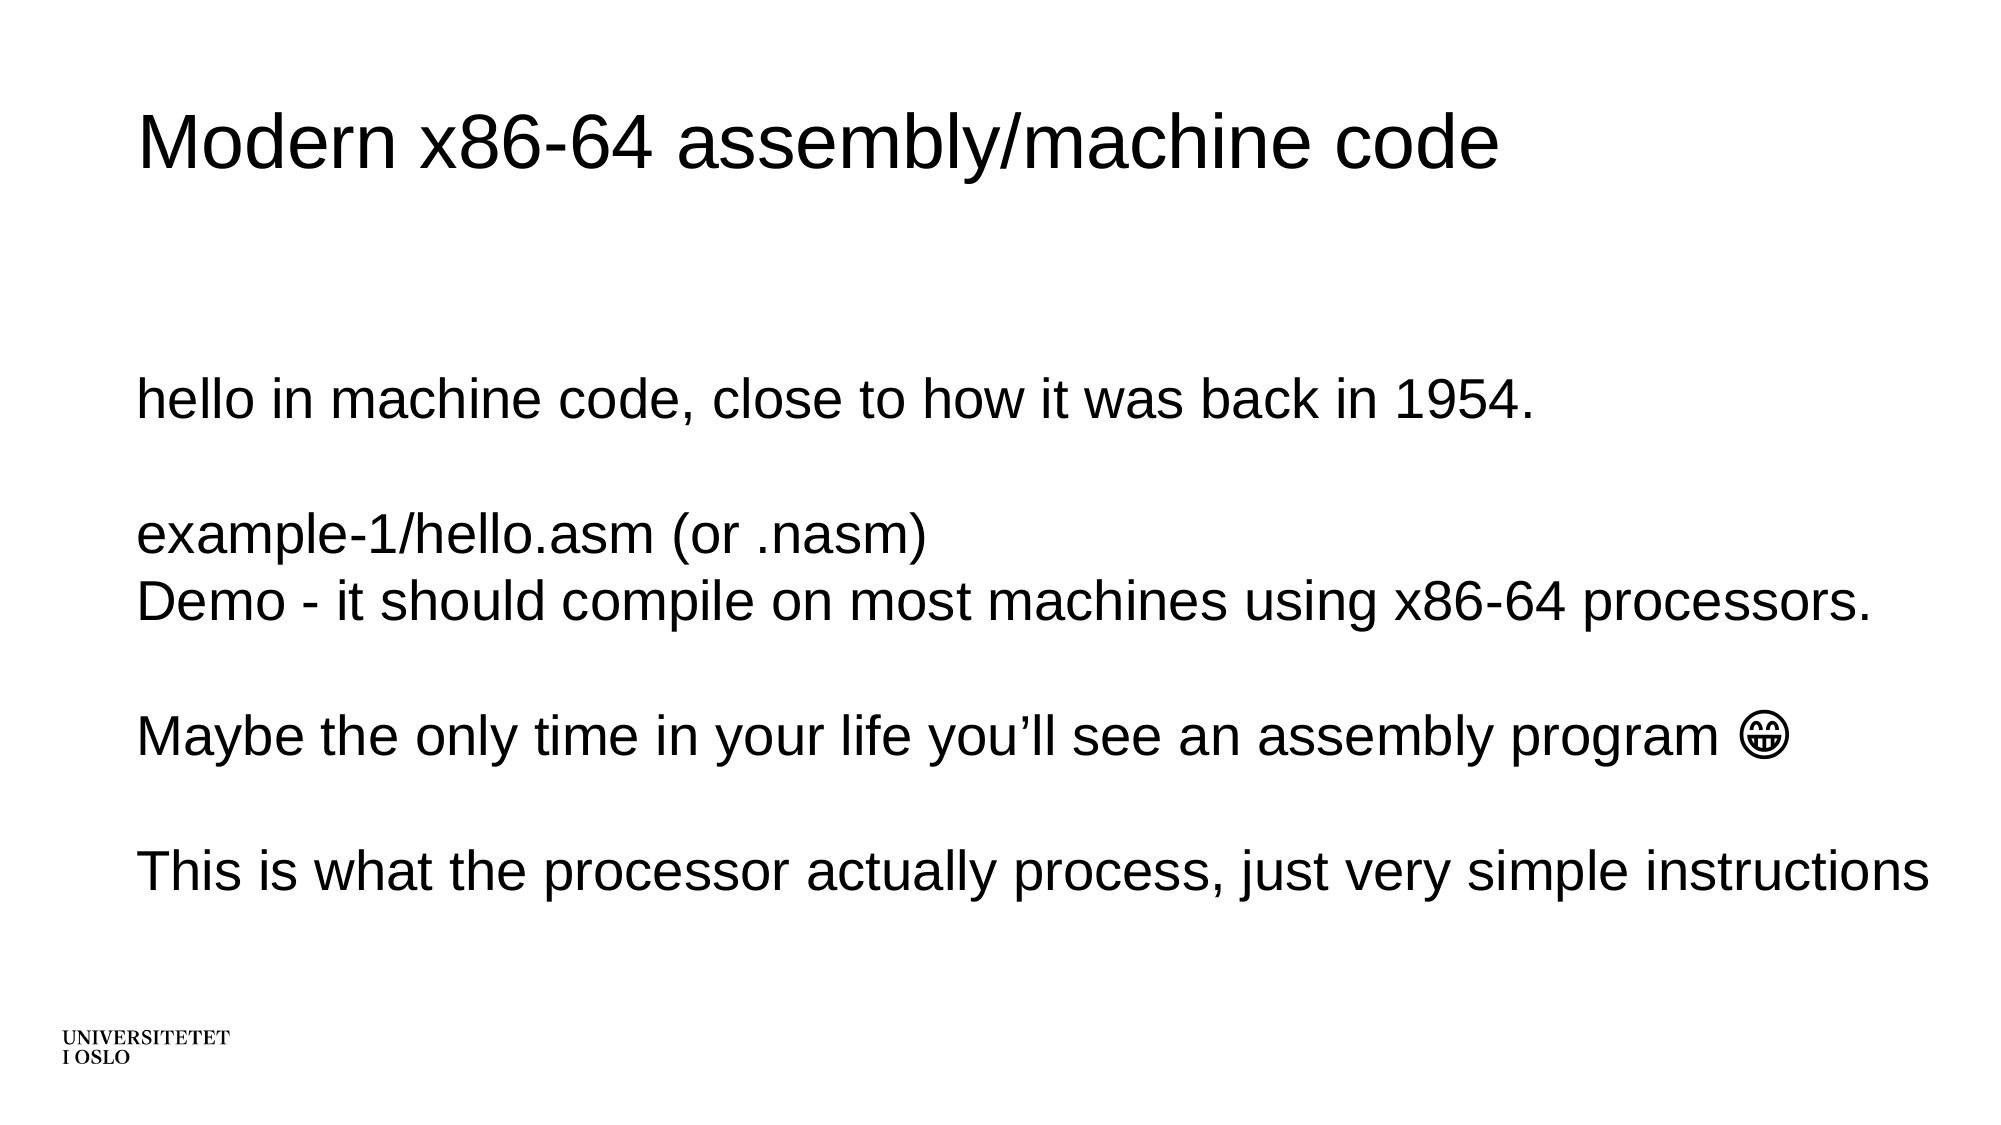

# Modern x86-64 assembly/machine code
hello in machine code, close to how it was back in 1954.
example-1/hello.asm (or .nasm)
Demo - it should compile on most machines using x86-64 processors.
Maybe the only time in your life you’ll see an assembly program 😁
This is what the processor actually process, just very simple instructions